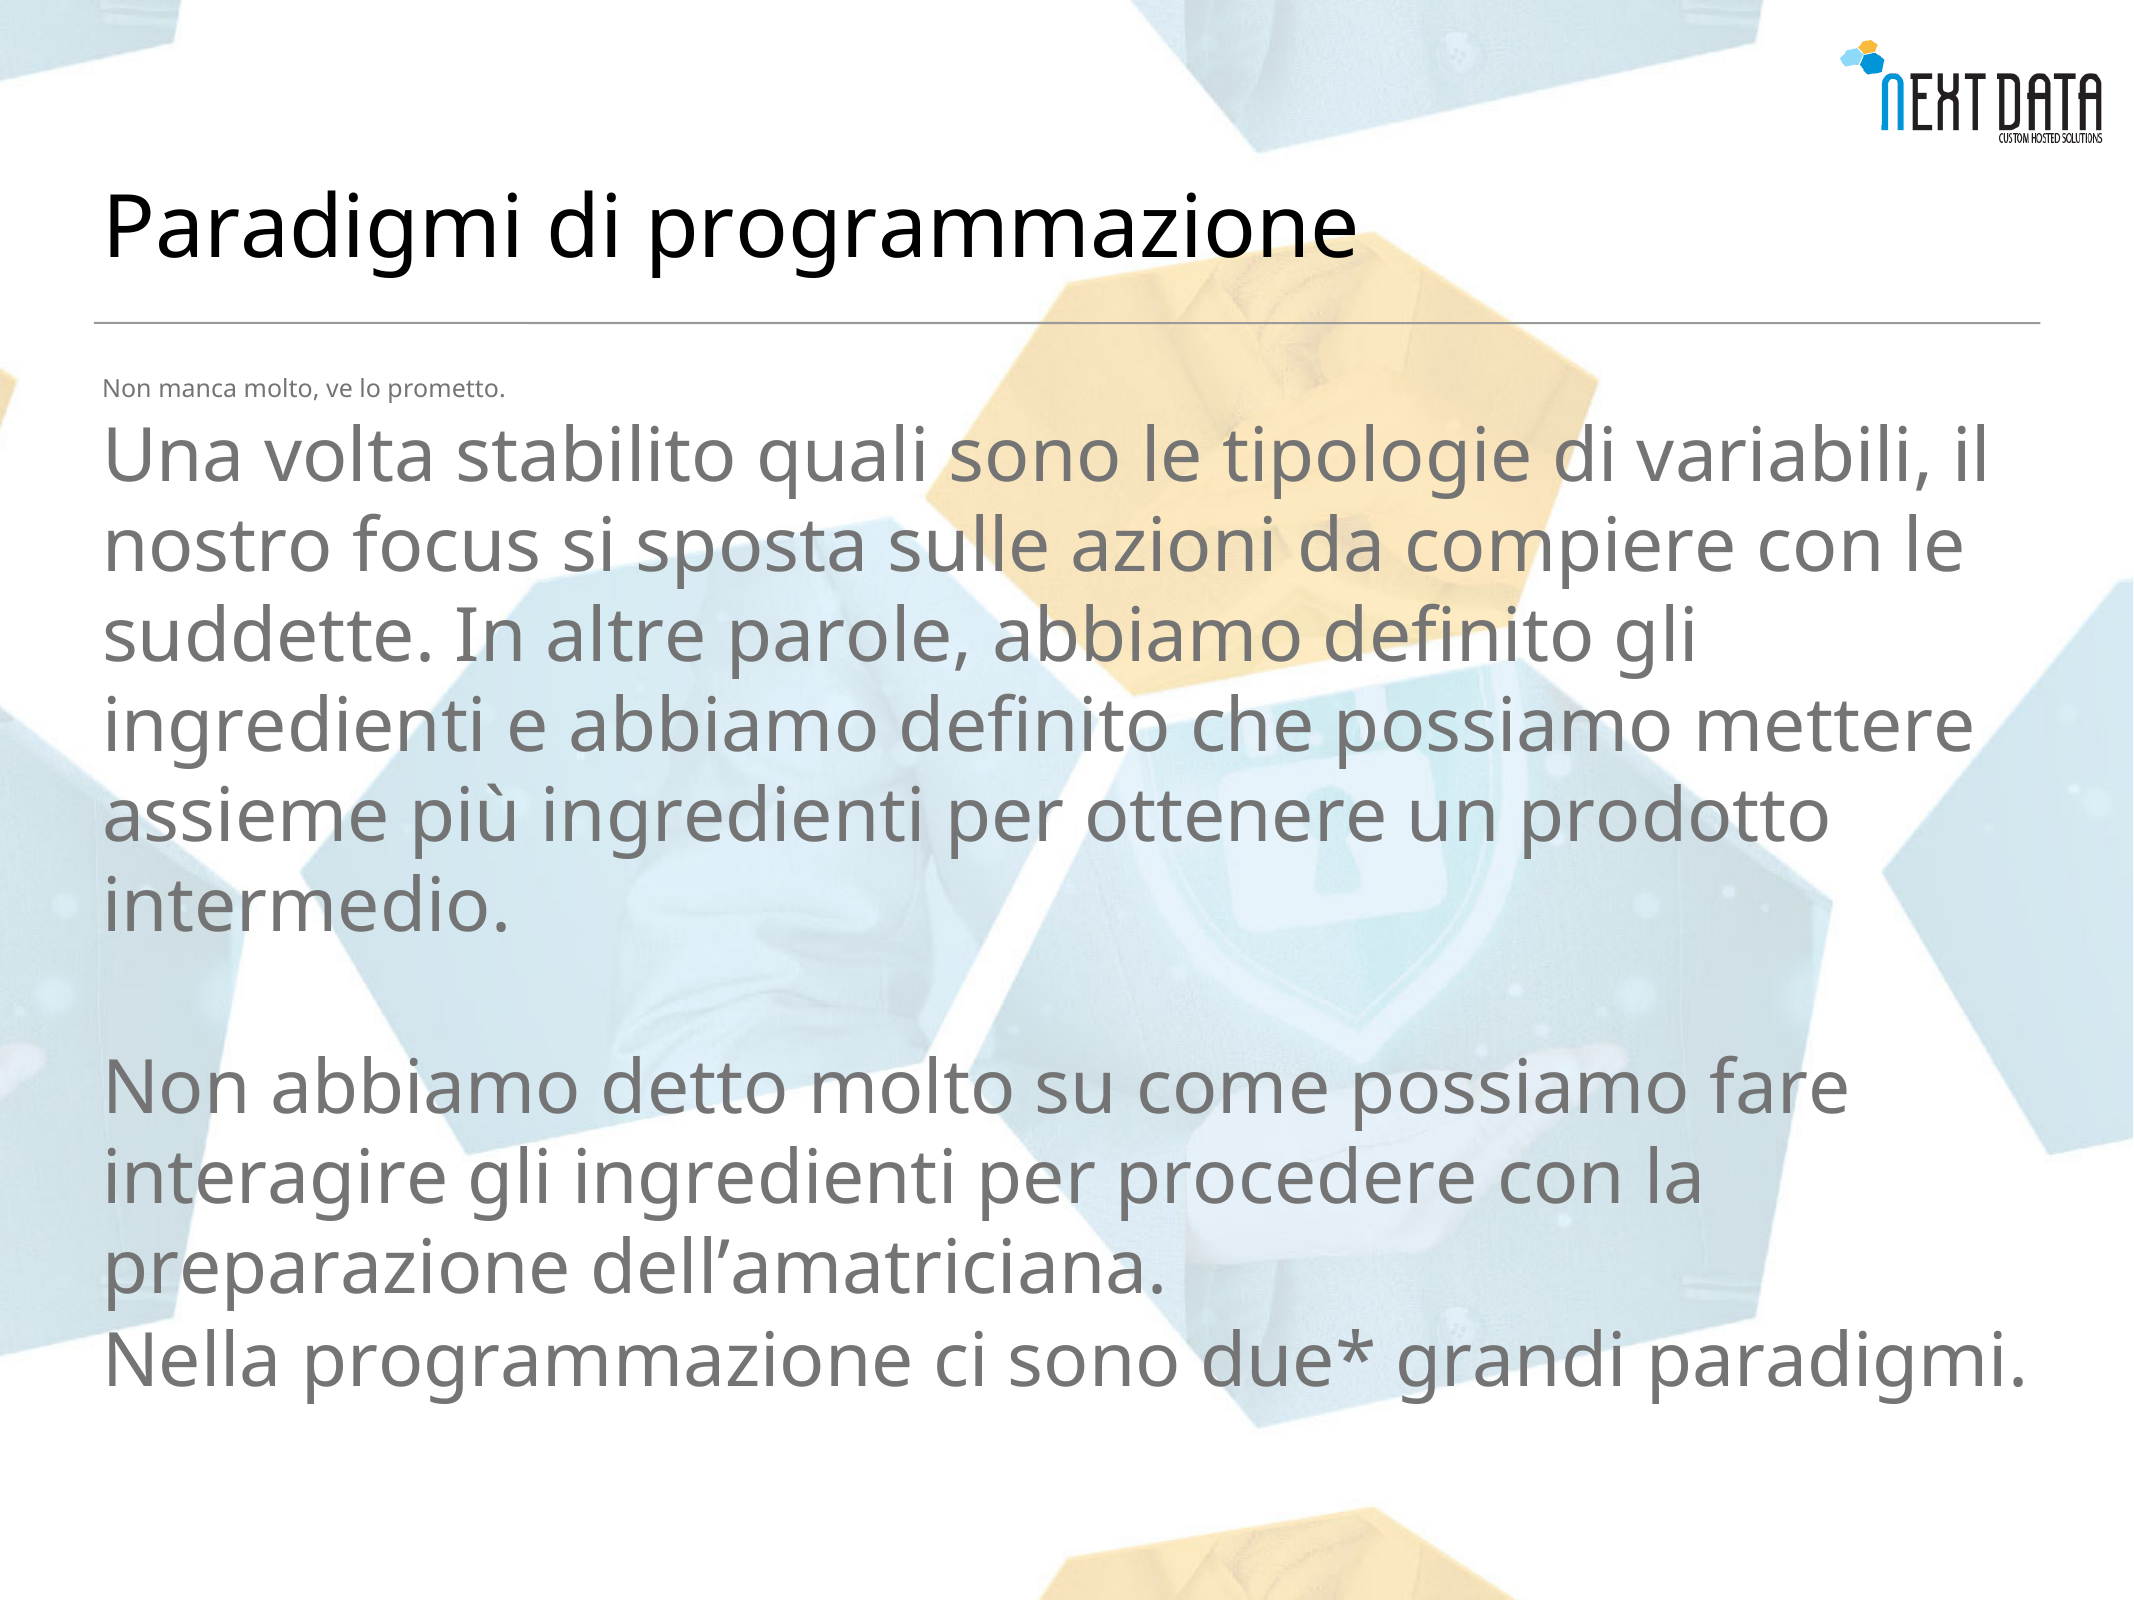

Paradigmi di programmazione
Non manca molto, ve lo prometto.
Una volta stabilito quali sono le tipologie di variabili, il nostro focus si sposta sulle azioni da compiere con le suddette. In altre parole, abbiamo definito gli ingredienti e abbiamo definito che possiamo mettere assieme più ingredienti per ottenere un prodotto intermedio.
Non abbiamo detto molto su come possiamo fare interagire gli ingredienti per procedere con la preparazione dell’amatriciana.
Nella programmazione ci sono due* grandi paradigmi.